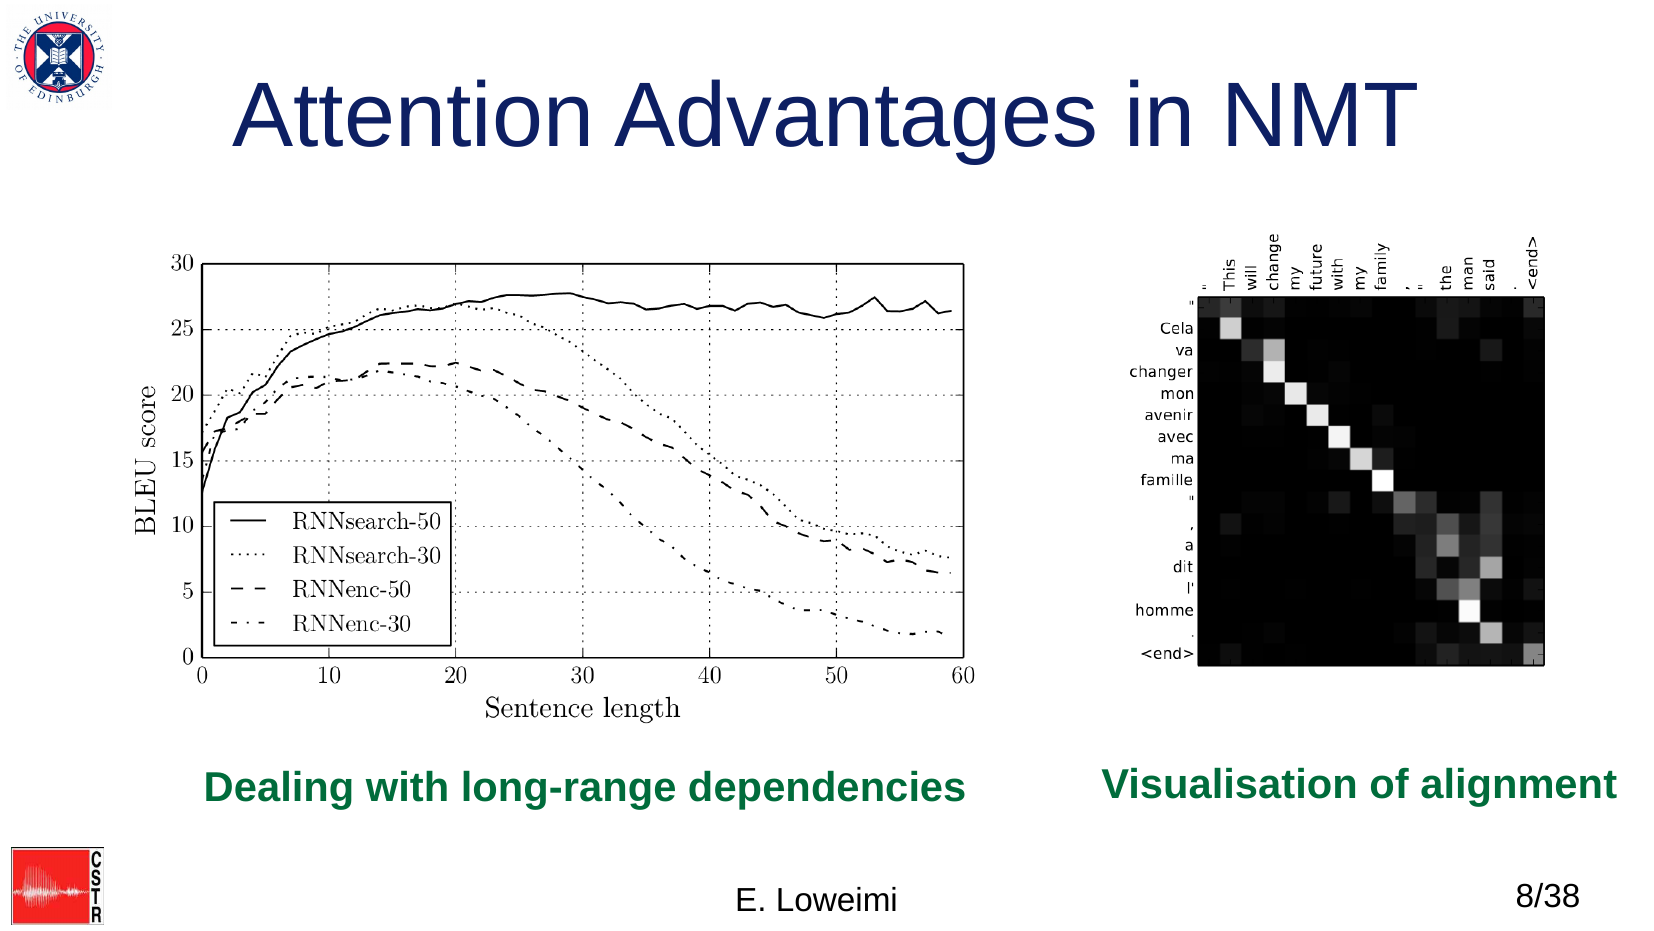

# Attention Advantages in NMT
Visualisation of alignment
Dealing with long-range dependencies
 8/38
E. Loweimi